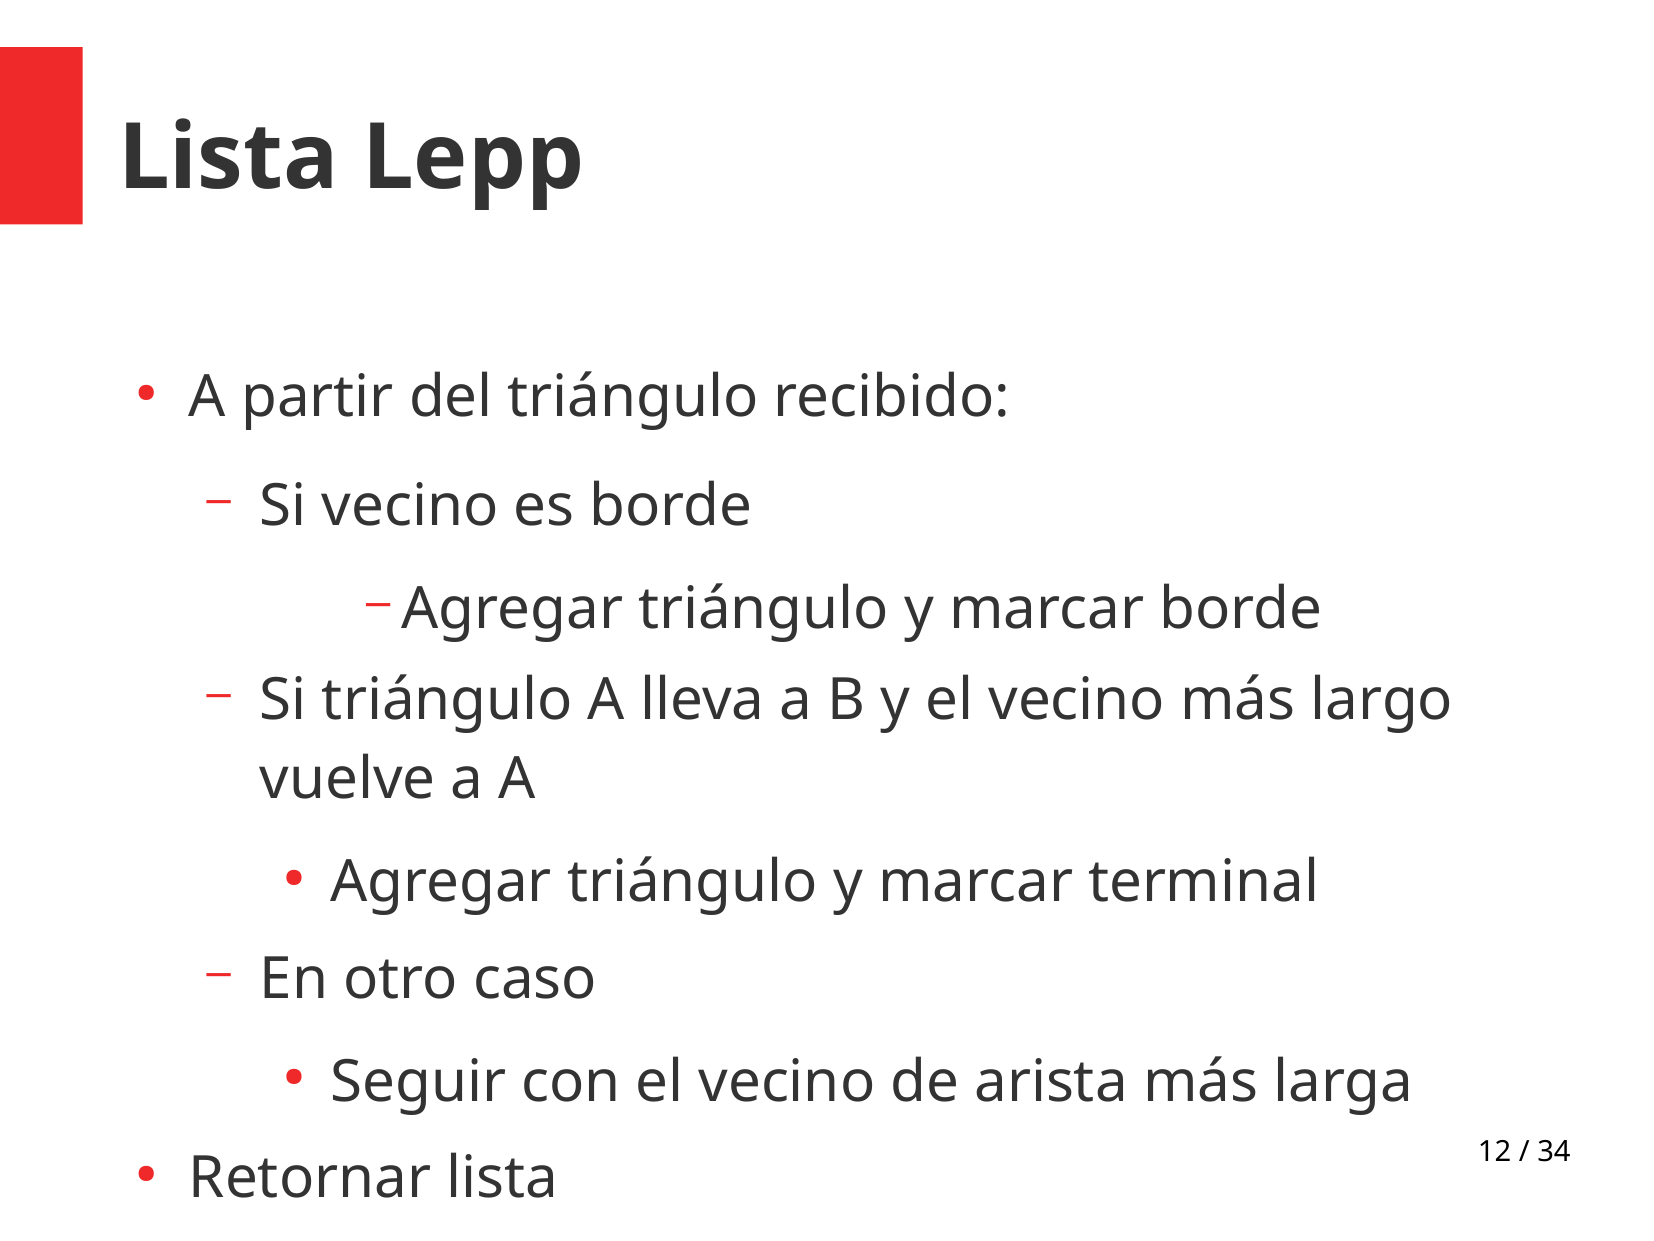

# Lista Lepp
A partir del triángulo recibido:
Si vecino es borde
Agregar triángulo y marcar borde
Si triángulo A lleva a B y el vecino más largo vuelve a A
Agregar triángulo y marcar terminal
En otro caso
Seguir con el vecino de arista más larga
Retornar lista
12